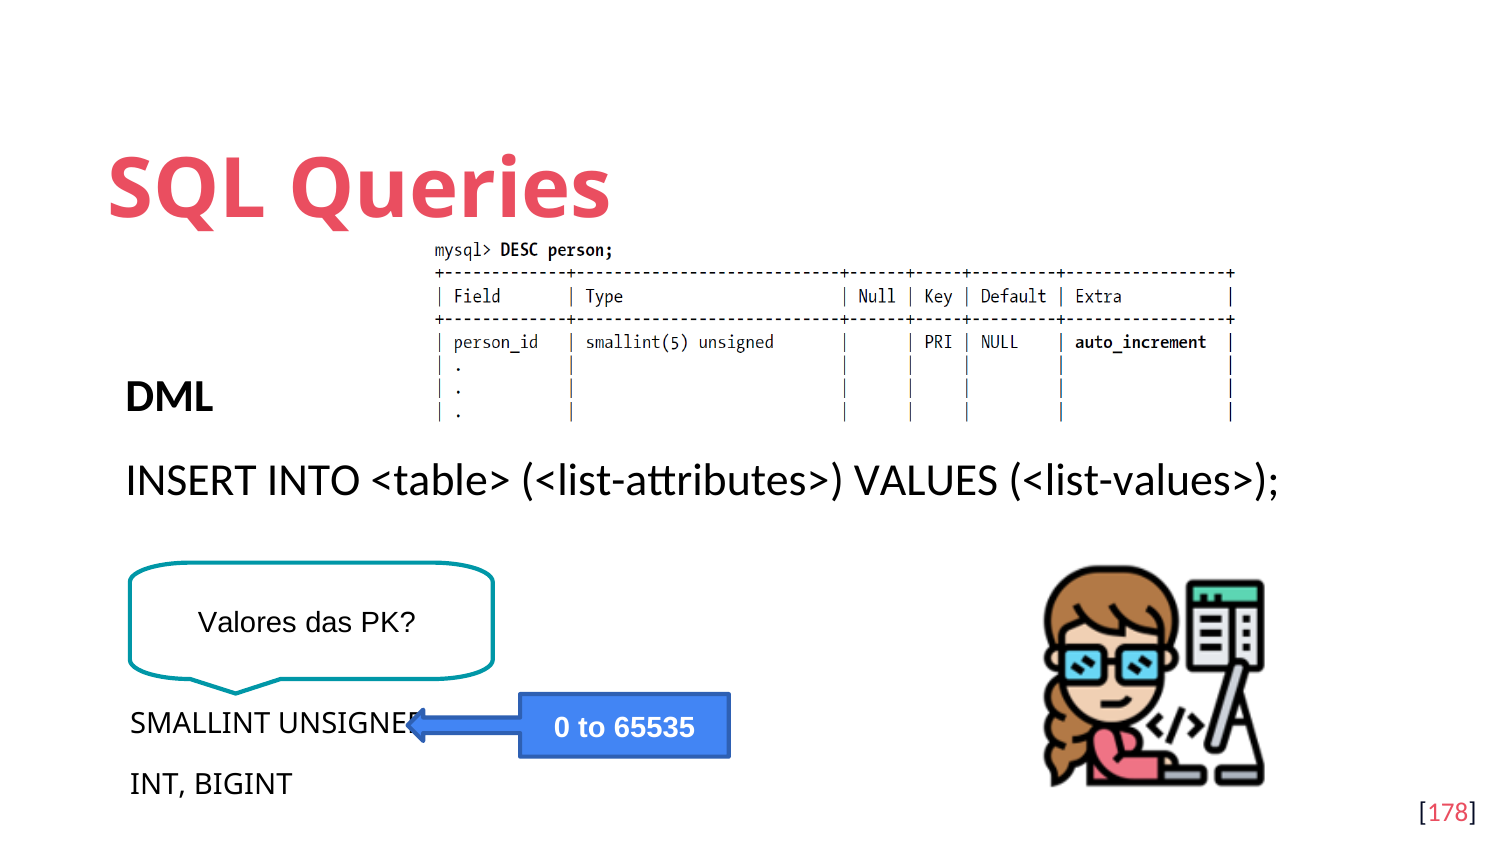

SQL Queries
DML
INSERT INTO <table> (<list-attributes>) VALUES (<list-values>);
Valores das PK?
0 to 65535
SMALLINT UNSIGNED
INT, BIGINT